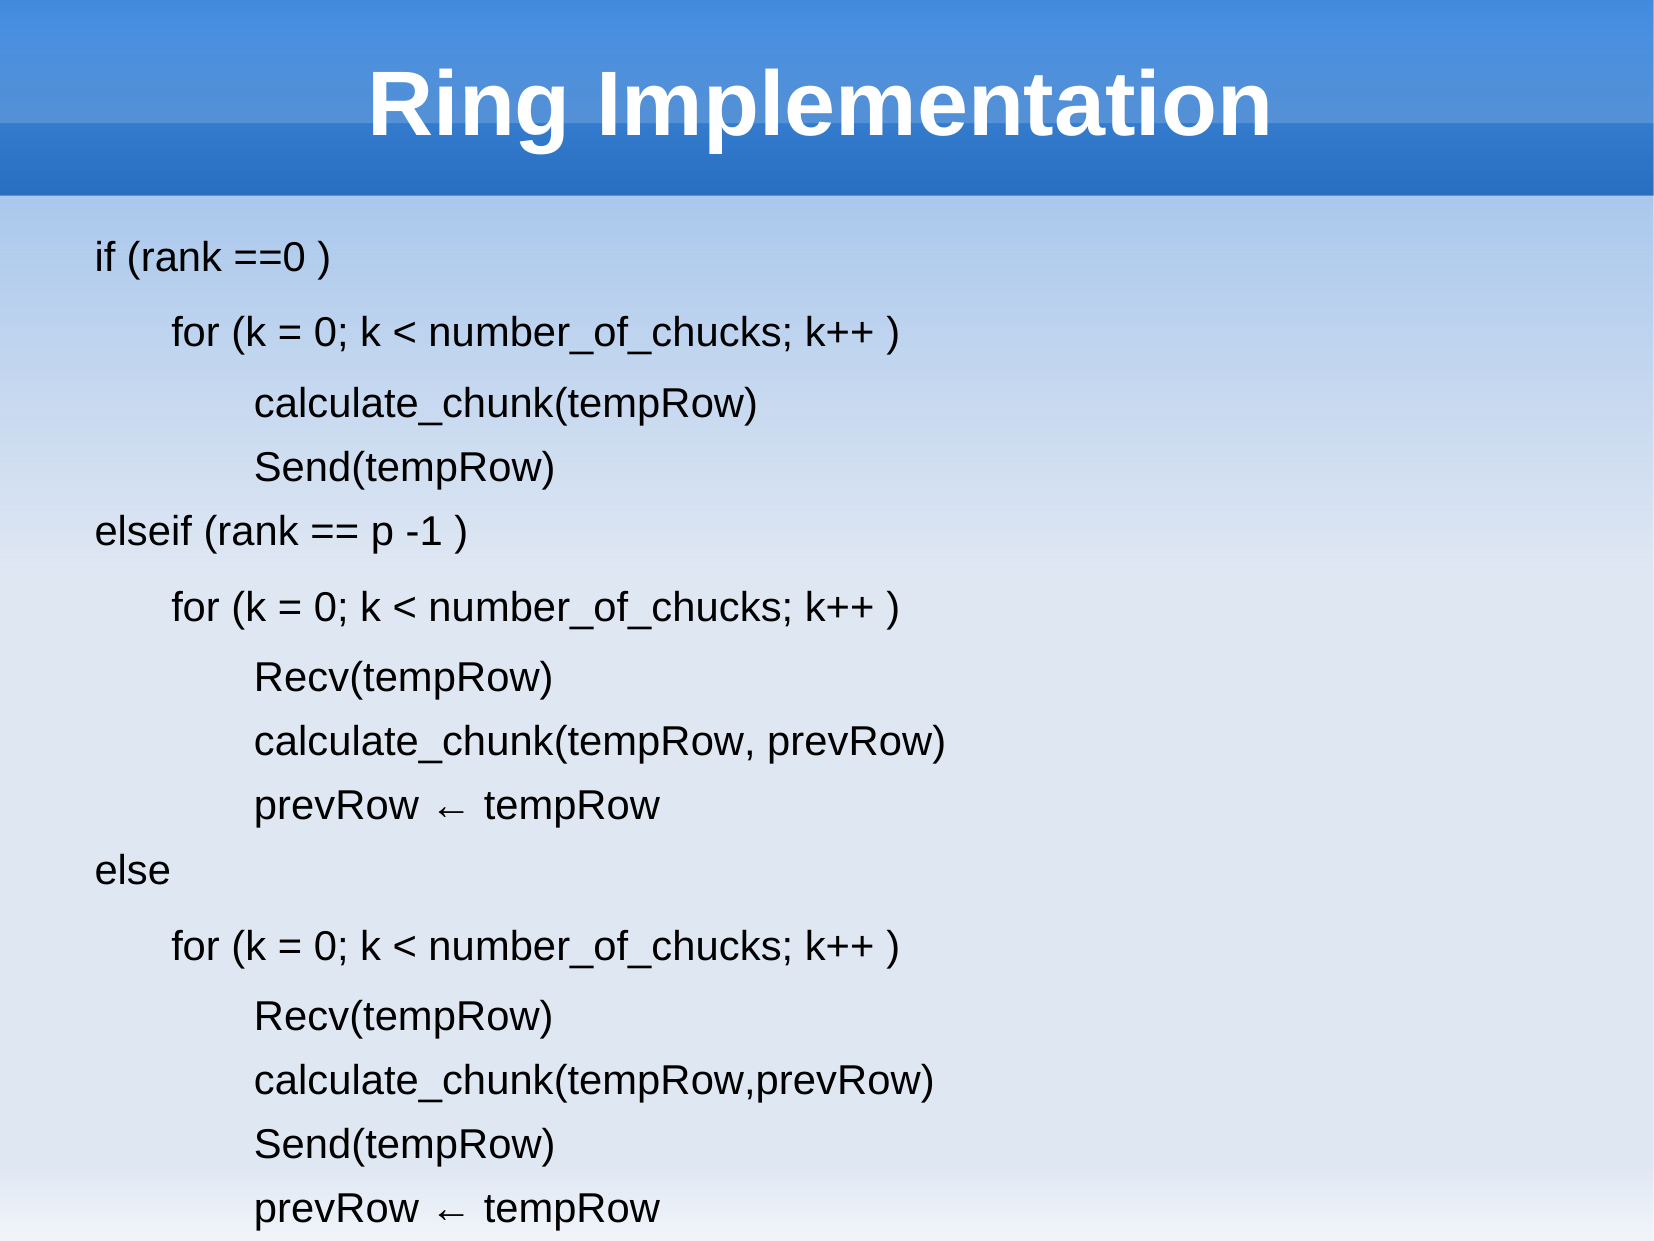

# Ring Implementation
if (rank ==0 )
for (k = 0; k < number_of_chucks; k++ )
calculate_chunk(tempRow)
Send(tempRow)
elseif (rank == p -1 )
for (k = 0; k < number_of_chucks; k++ )
Recv(tempRow)
calculate_chunk(tempRow, prevRow)
prevRow ← tempRow
else
for (k = 0; k < number_of_chucks; k++ )
Recv(tempRow)
calculate_chunk(tempRow,prevRow)
Send(tempRow)
prevRow ← tempRow